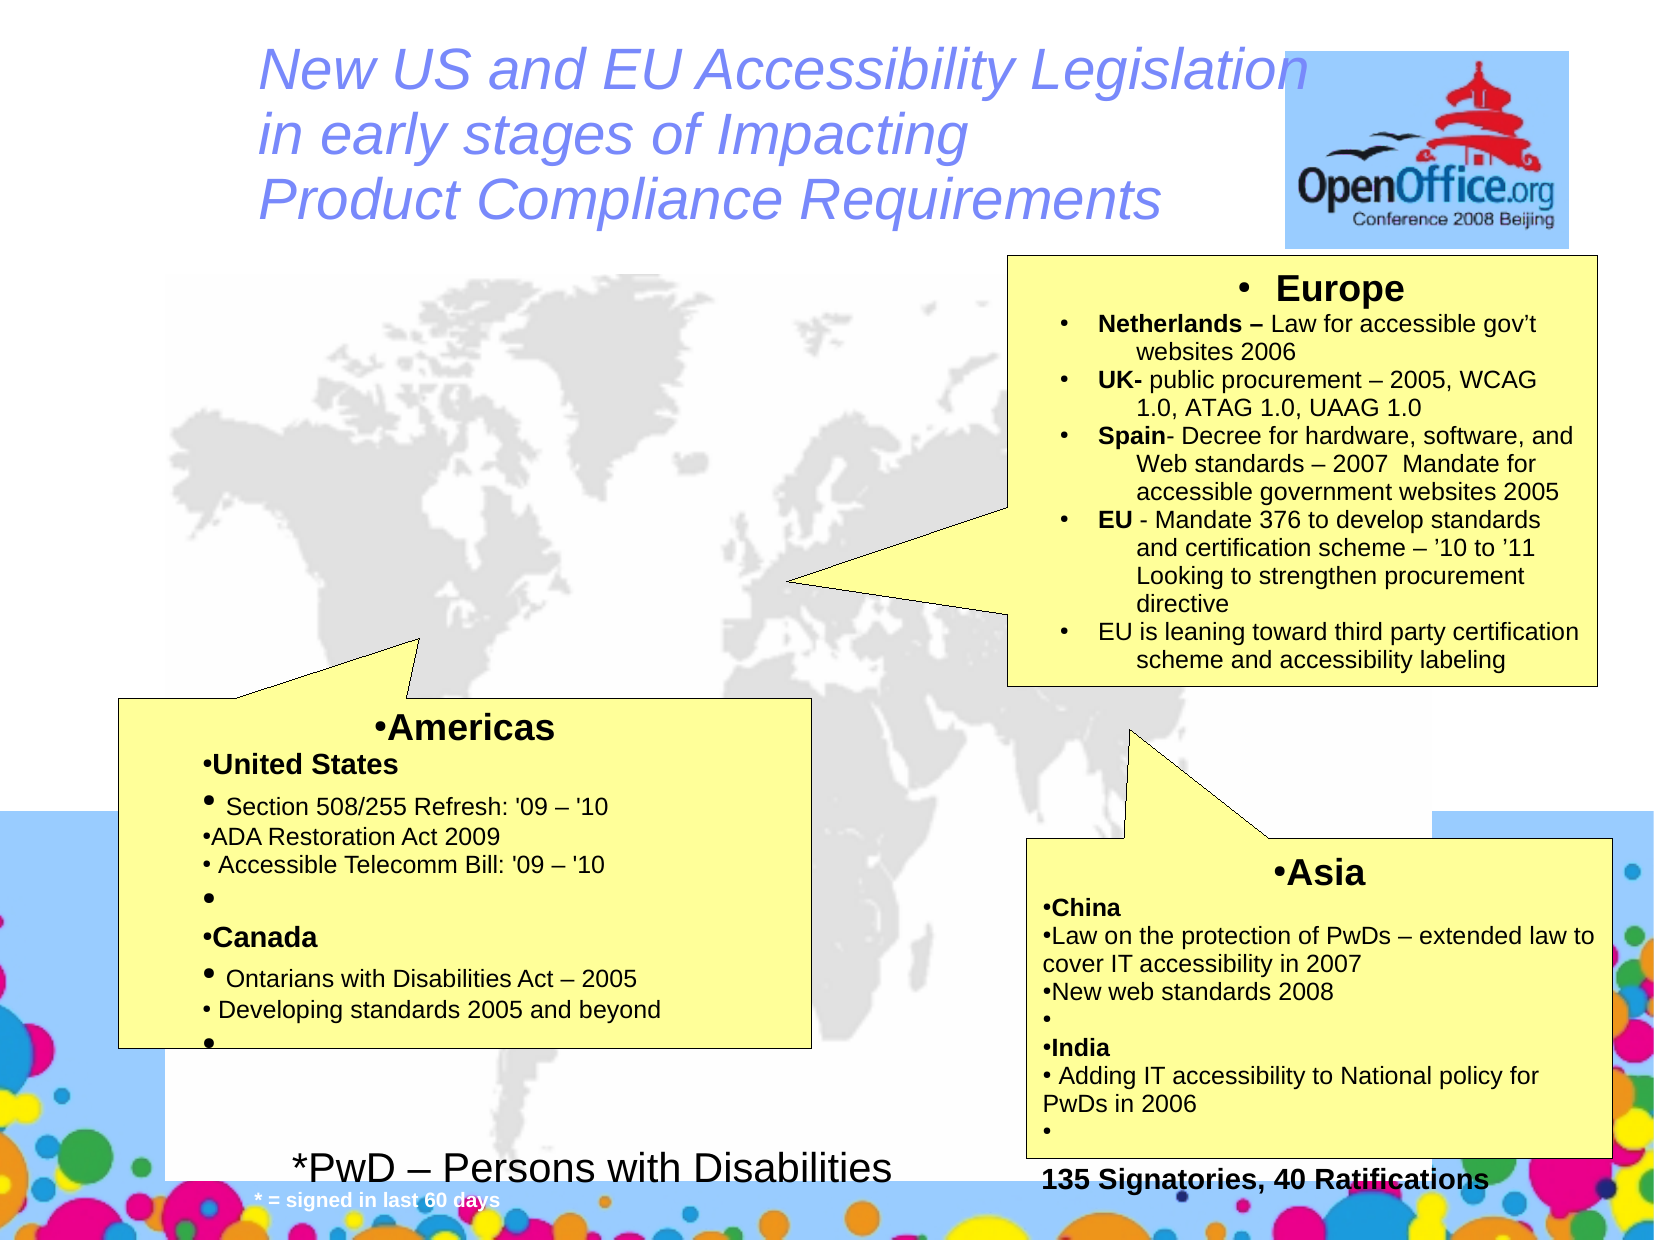

# New US and EU Accessibility Legislation in early stages of Impacting Product Compliance Requirements
Europe
Netherlands – Law for accessible gov’t websites 2006
UK- public procurement – 2005, WCAG 1.0, ATAG 1.0, UAAG 1.0
Spain- Decree for hardware, software, and Web standards – 2007 Mandate for accessible government websites 2005
EU - Mandate 376 to develop standards and certification scheme – ’10 to ’11 Looking to strengthen procurement directive
EU is leaning toward third party certification scheme and accessibility labeling
Americas
United States
 Section 508/255 Refresh: '09 – '10
ADA Restoration Act 2009
 Accessible Telecomm Bill: '09 – '10
Canada
 Ontarians with Disabilities Act – 2005
 Developing standards 2005 and beyond
Asia
China
Law on the protection of PwDs – extended law to cover IT accessibility in 2007
New web standards 2008
India
 Adding IT accessibility to National policy for PwDs in 2006
12
*PwD – Persons with Disabilities
135 Signatories, 40 Ratifications
* = signed in last 60 days